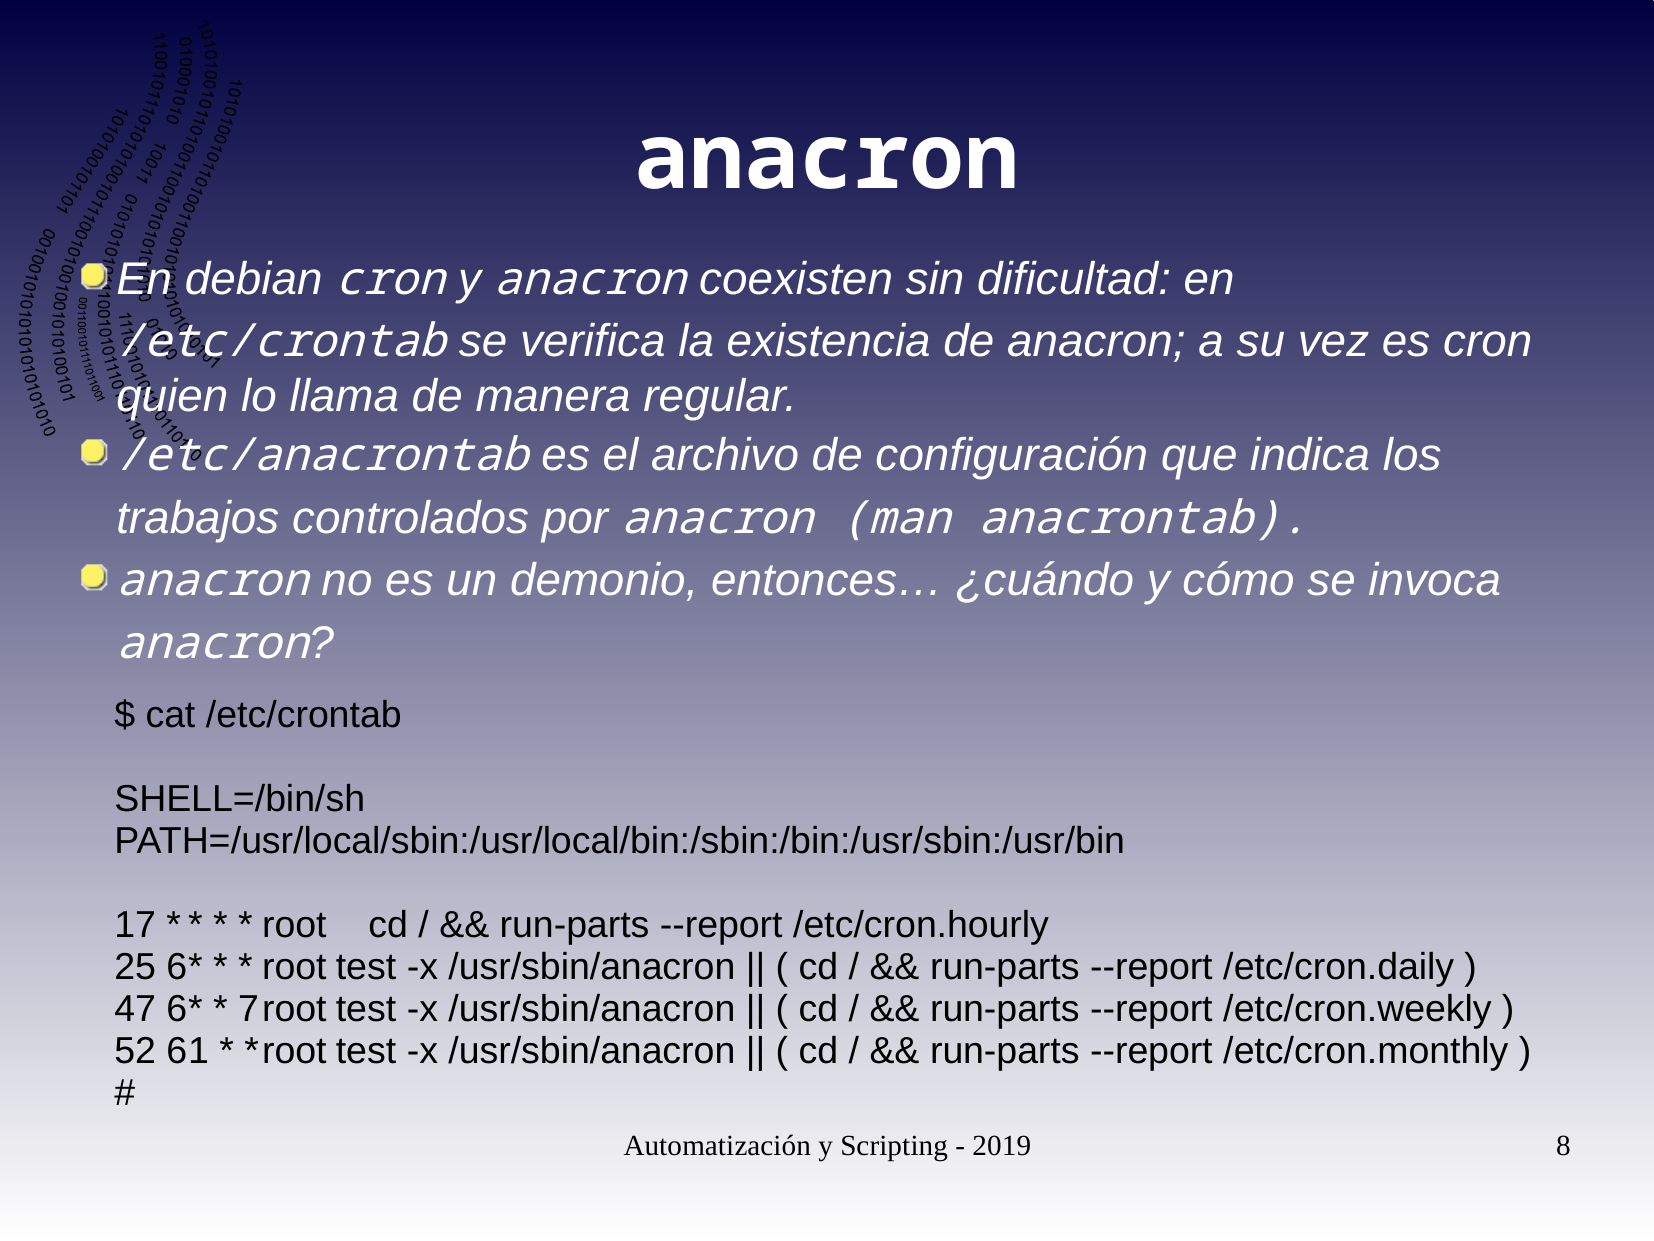

# anacron
En debian cron y anacron coexisten sin dificultad: en /etc/crontab se verifica la existencia de anacron; a su vez es cron quien lo llama de manera regular.
/etc/anacrontab es el archivo de configuración que indica los trabajos controlados por anacron (man anacrontab).
anacron no es un demonio, entonces… ¿cuándo y cómo se invoca anacron?
$ cat /etc/crontab
SHELL=/bin/sh
PATH=/usr/local/sbin:/usr/local/bin:/sbin:/bin:/usr/sbin:/usr/bin
17 *	* * *	root cd / && run-parts --report /etc/cron.hourly
25 6	* * *	root	test -x /usr/sbin/anacron || ( cd / && run-parts --report /etc/cron.daily )
47 6	* * 7	root	test -x /usr/sbin/anacron || ( cd / && run-parts --report /etc/cron.weekly )
52 6	1 * *	root	test -x /usr/sbin/anacron || ( cd / && run-parts --report /etc/cron.monthly )
#
Automatización y Scripting - 2019
8